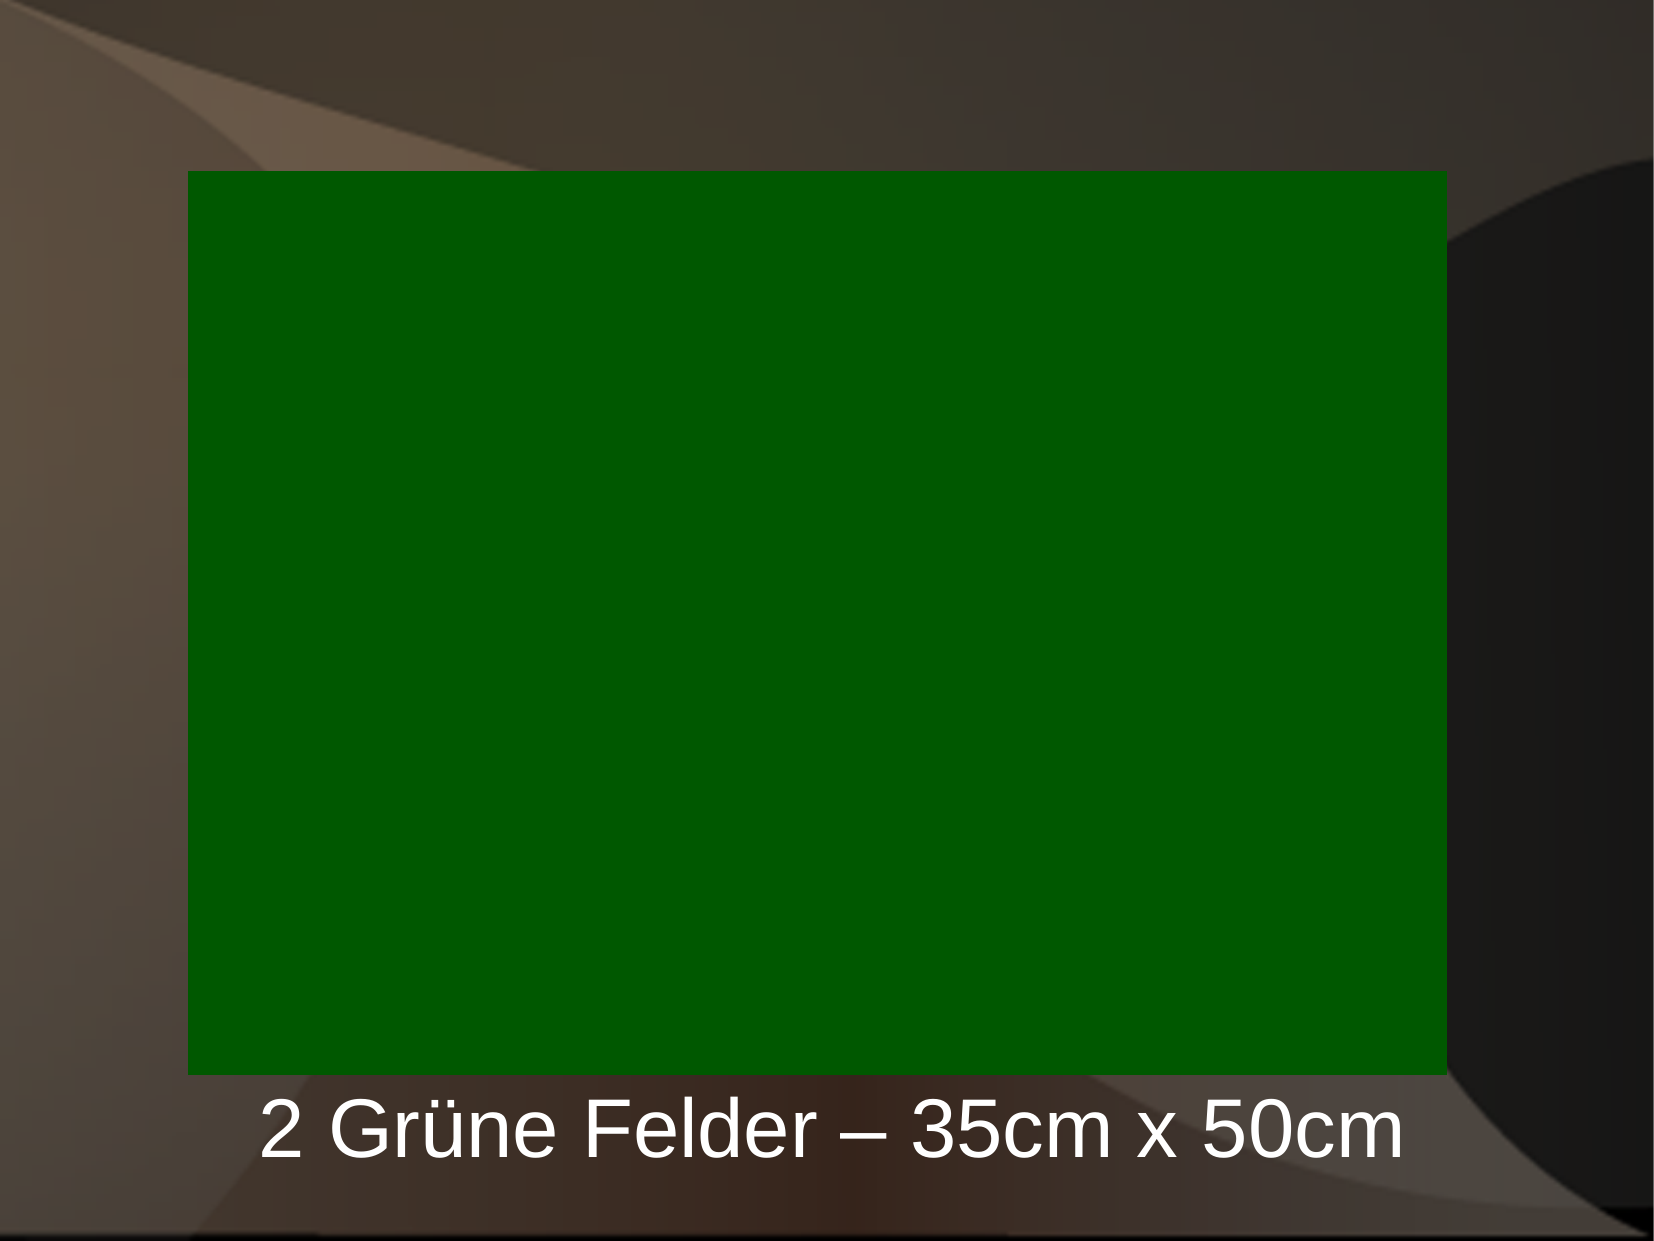

2 Grüne Felder – 35cm x 50cm